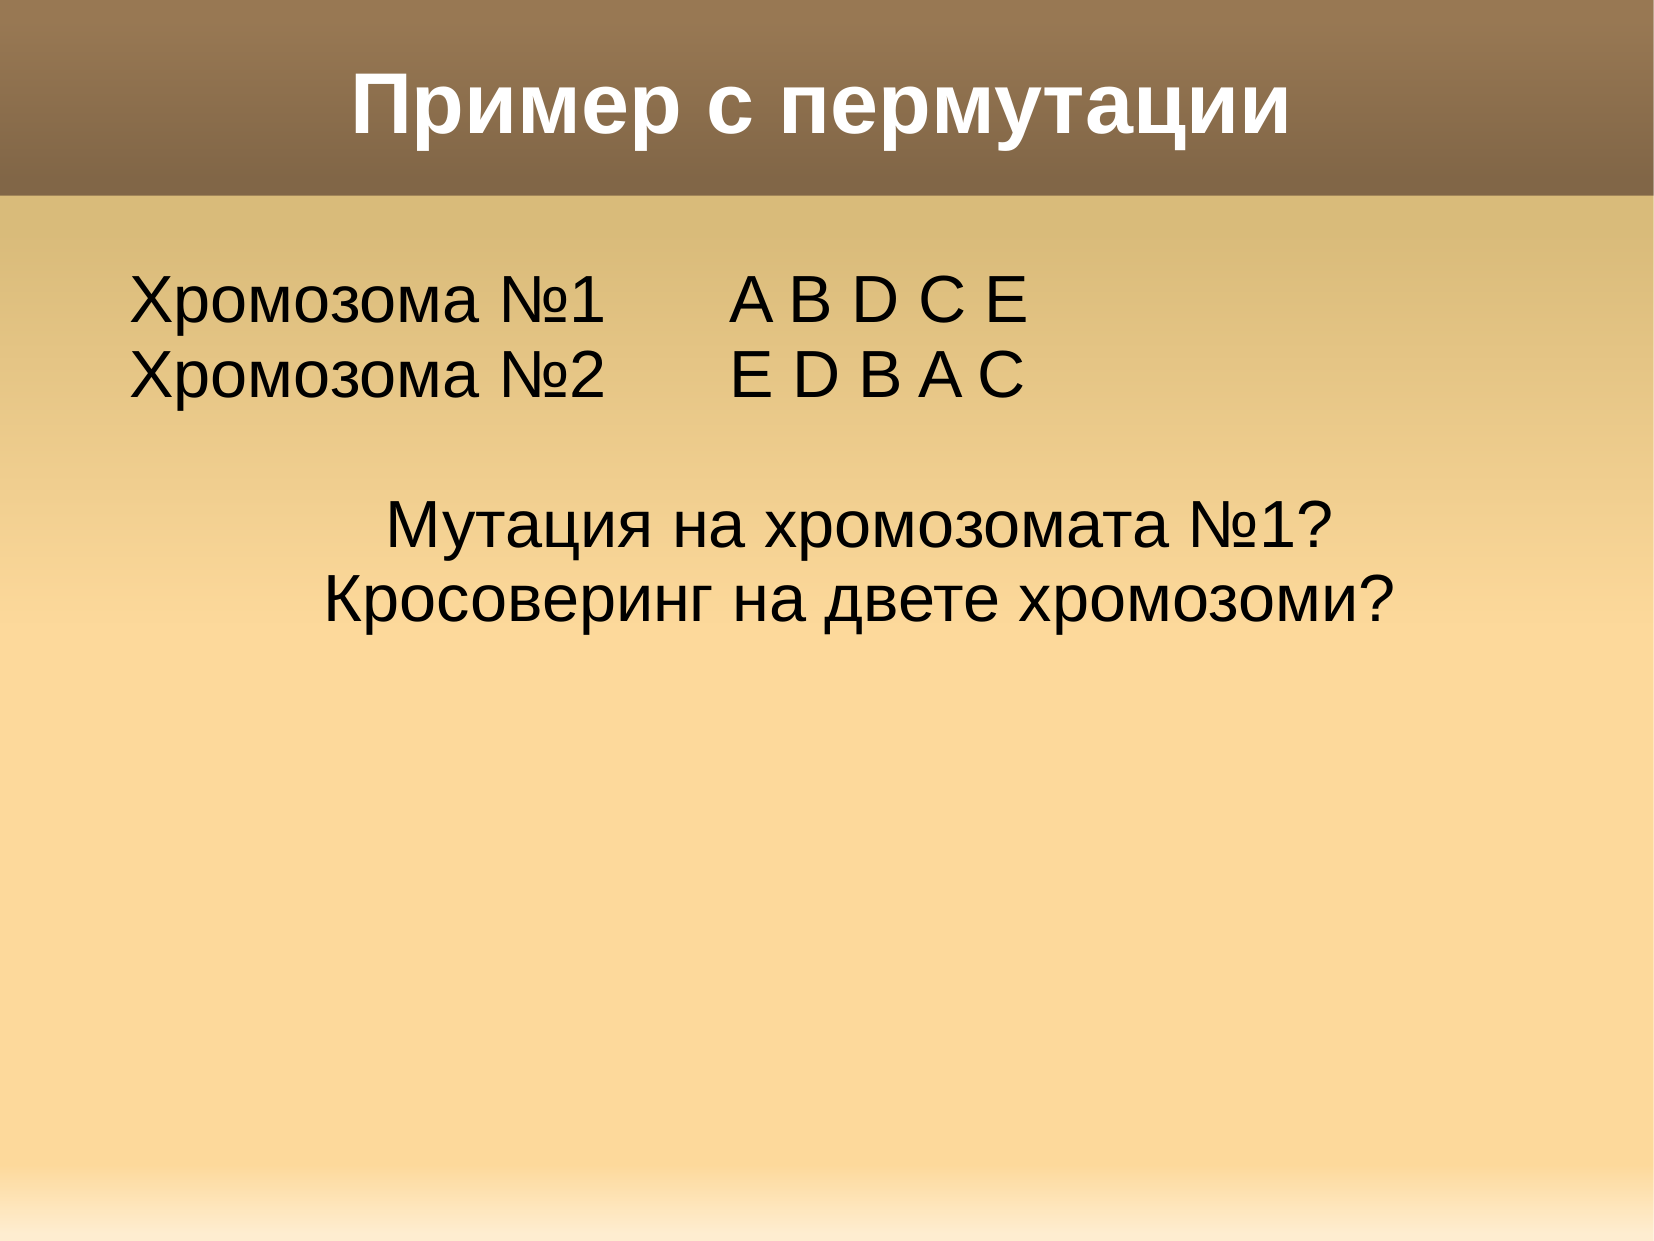

# Пример с пермутации
Хромозома №1		A B D C E
Хромозома №2		E D B A C
Мутация на хромозомата №1?
Кросоверинг на двете хромозоми?